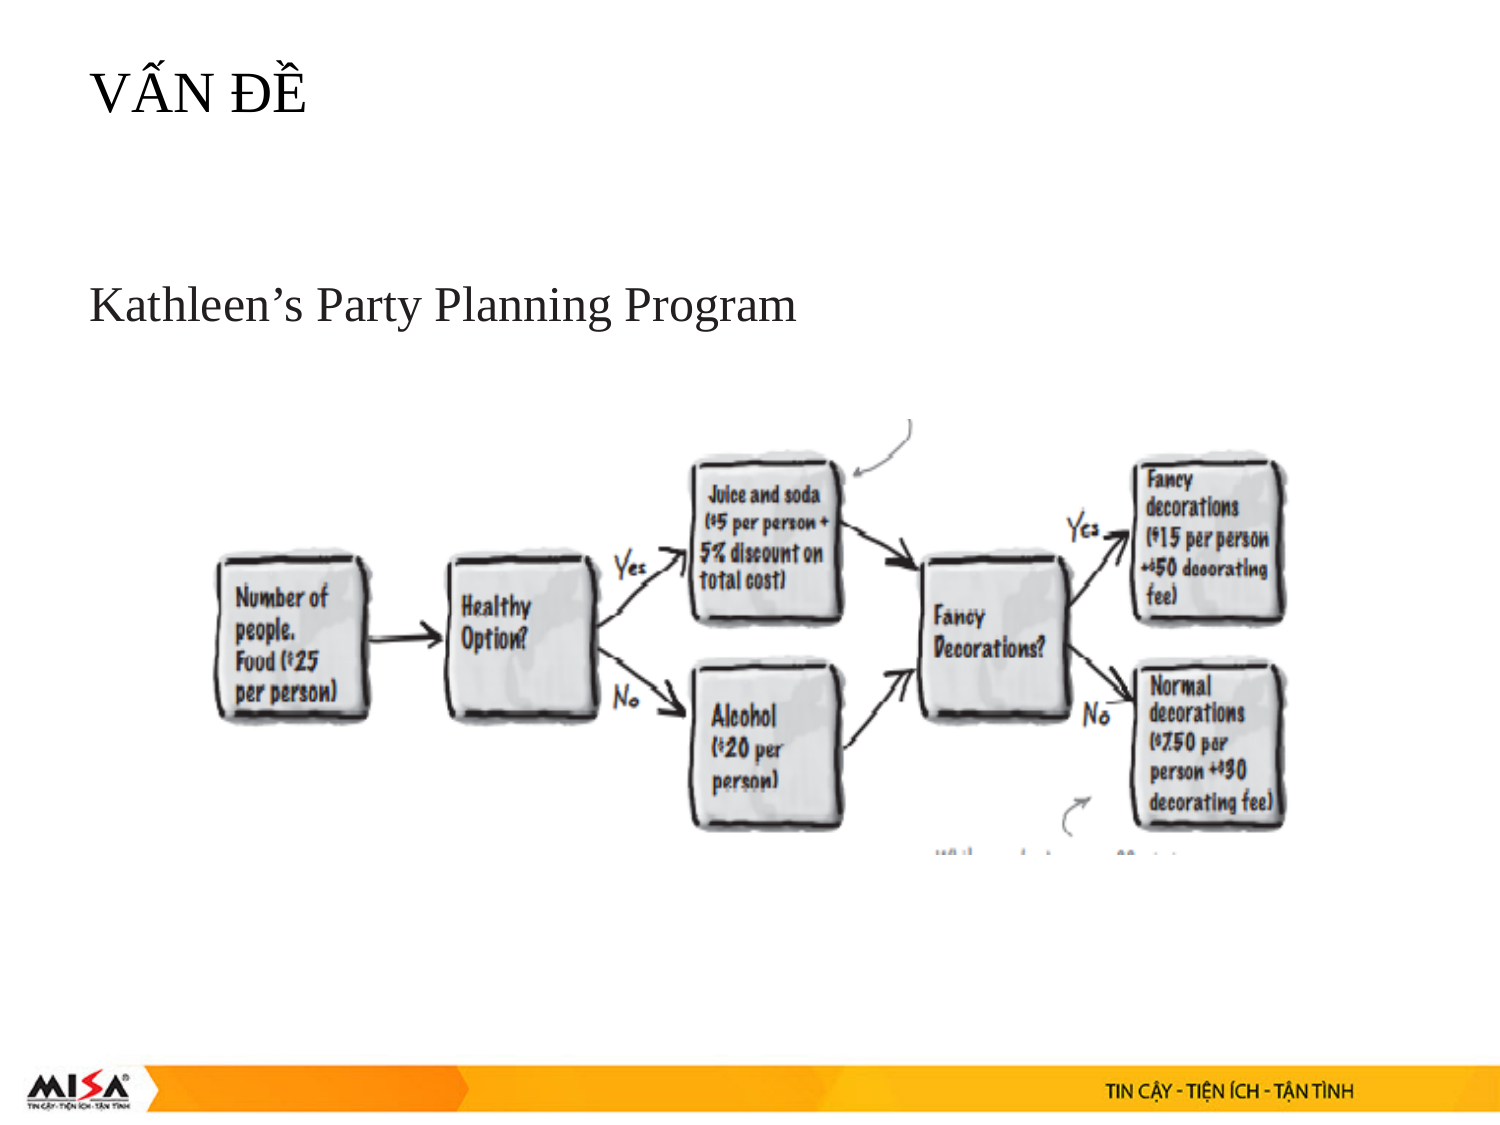

# VẤN ĐỀ
Kathleen’s Party Planning Program